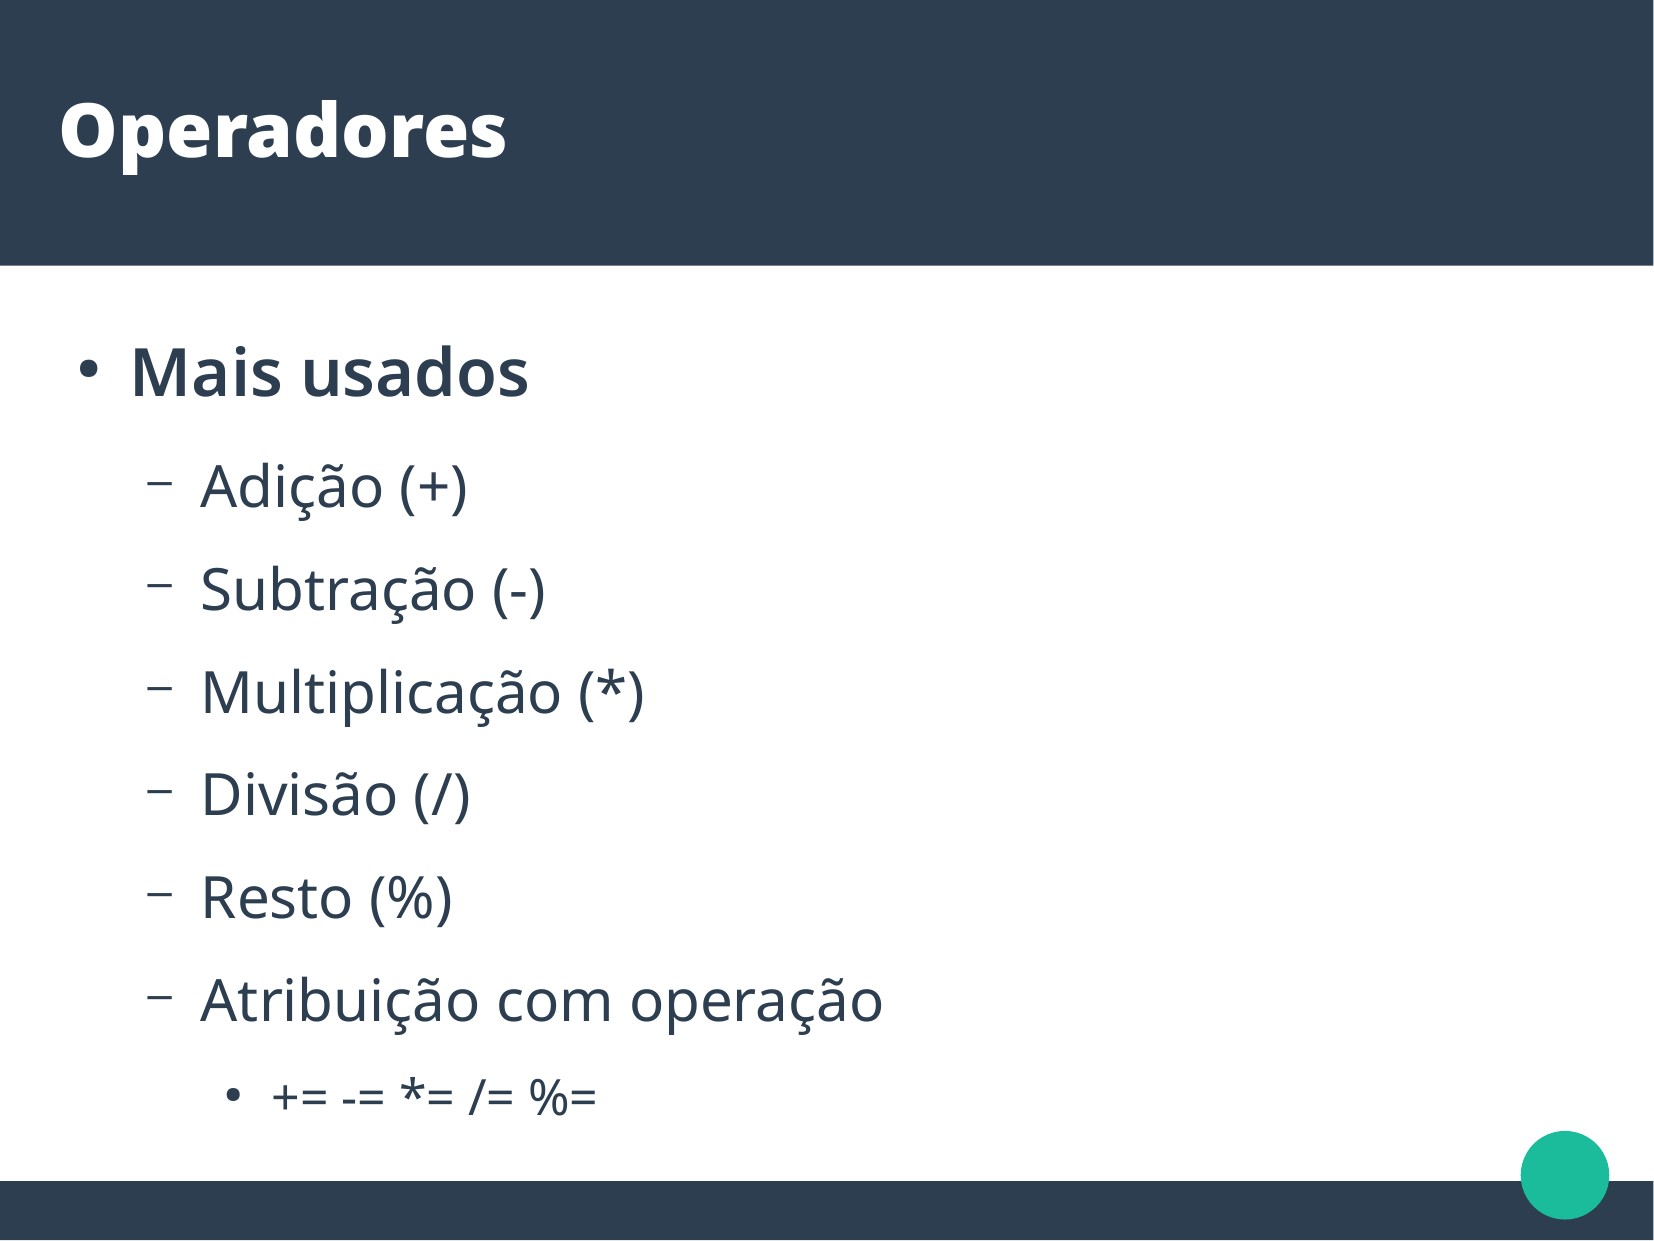

# Operadores
Mais usados
Adição (+)
Subtração (-)
Multiplicação (*)
Divisão (/)
Resto (%)
Atribuição com operação
+= -= *= /= %=